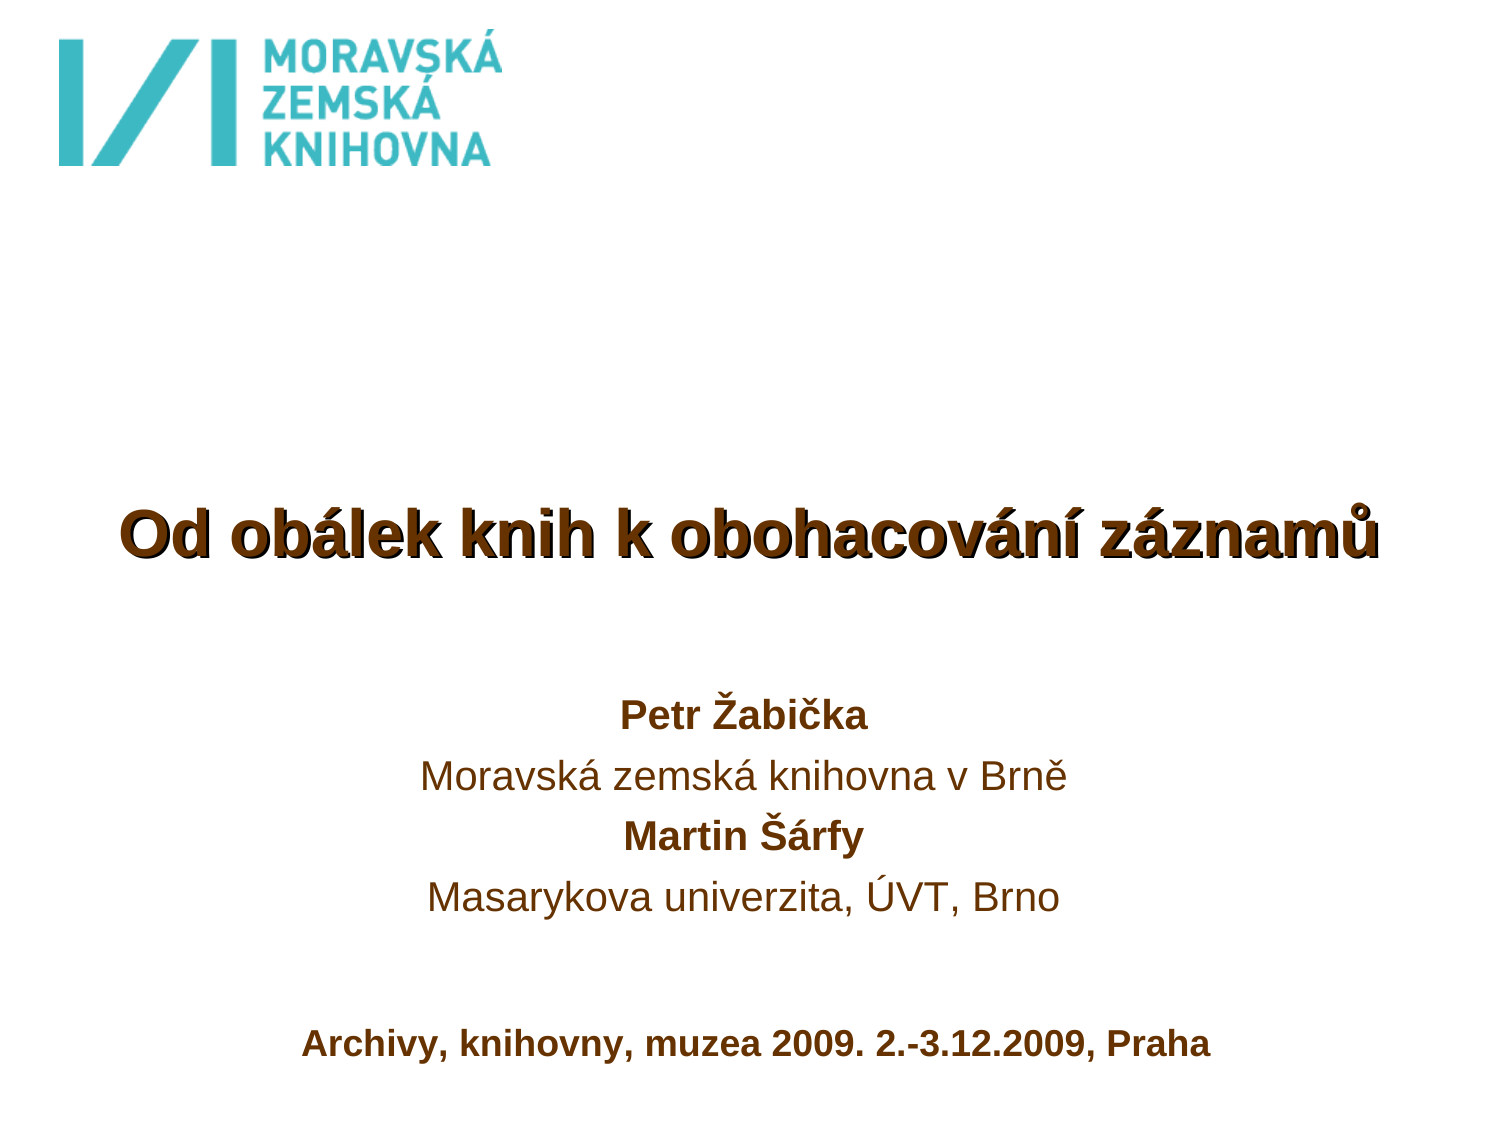

Od obálek knih k obohacování záznamů
Petr Žabička
Moravská zemská knihovna v Brně
Martin Šárfy
Masarykova univerzita, ÚVT, Brno
Archivy, knihovny, muzea 2009. 2.-3.12.2009, Praha